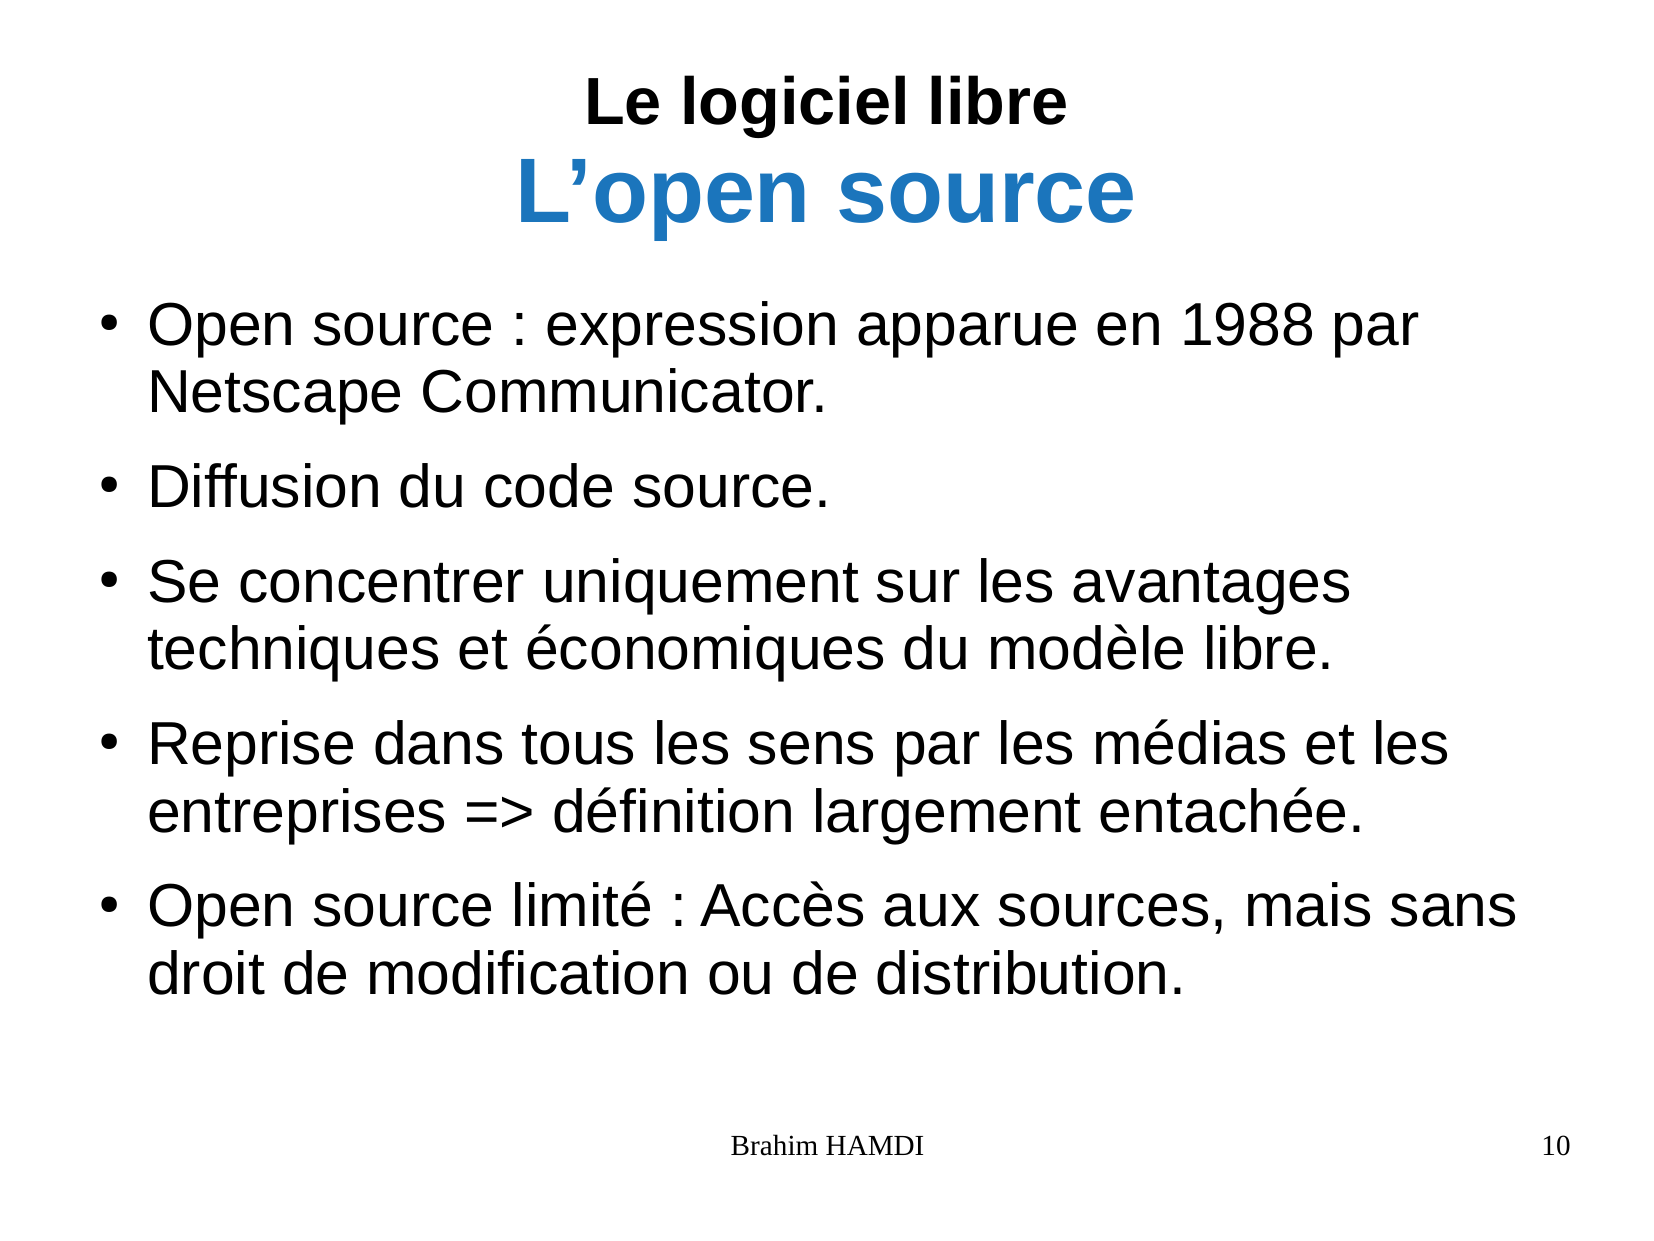

# Le logiciel libre L’open source
Open source : expression apparue en 1988 par Netscape Communicator.
Diffusion du code source.
Se concentrer uniquement sur les avantages techniques et économiques du modèle libre.
Reprise dans tous les sens par les médias et les entreprises => définition largement entachée.
Open source limité : Accès aux sources, mais sans droit de modification ou de distribution.
Brahim HAMDI
10